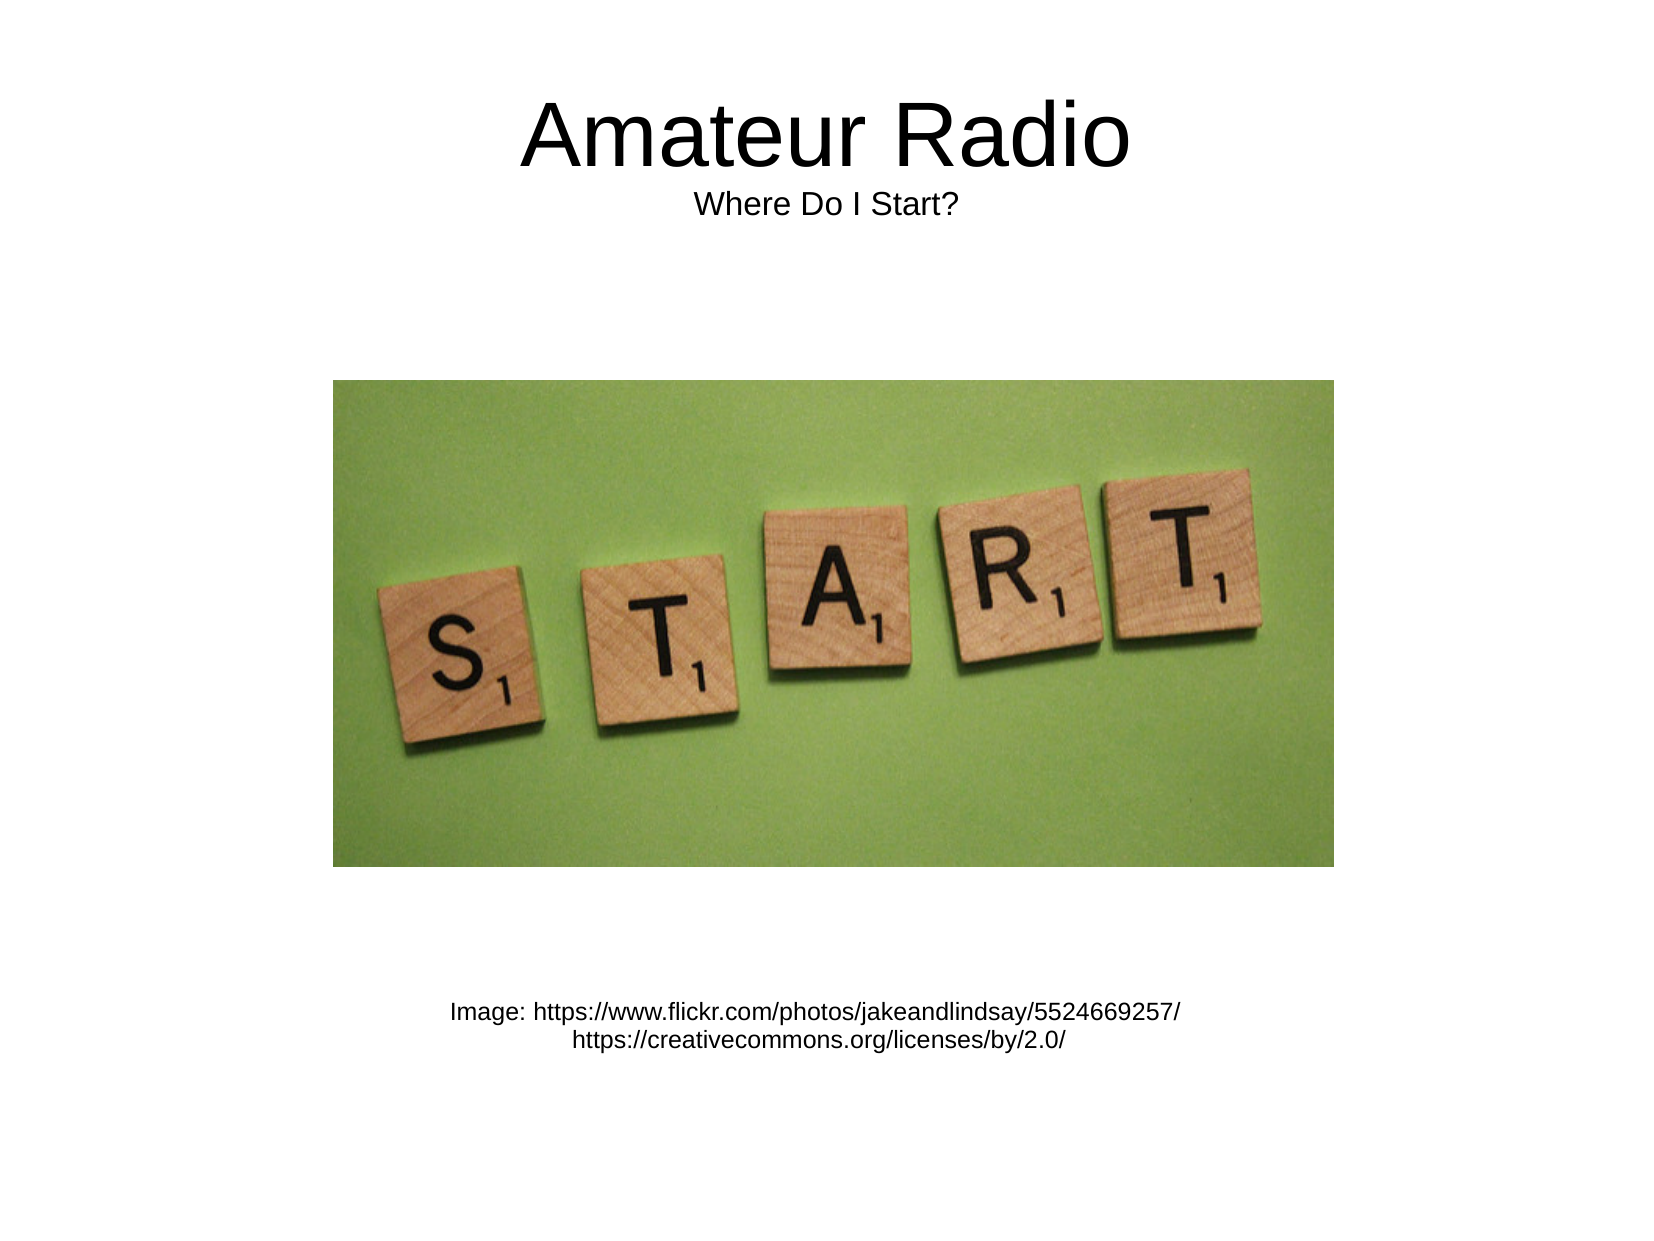

# Amateur Radio Where Do I Start?
Image: https://www.flickr.com/photos/jakeandlindsay/5524669257/
https://creativecommons.org/licenses/by/2.0/